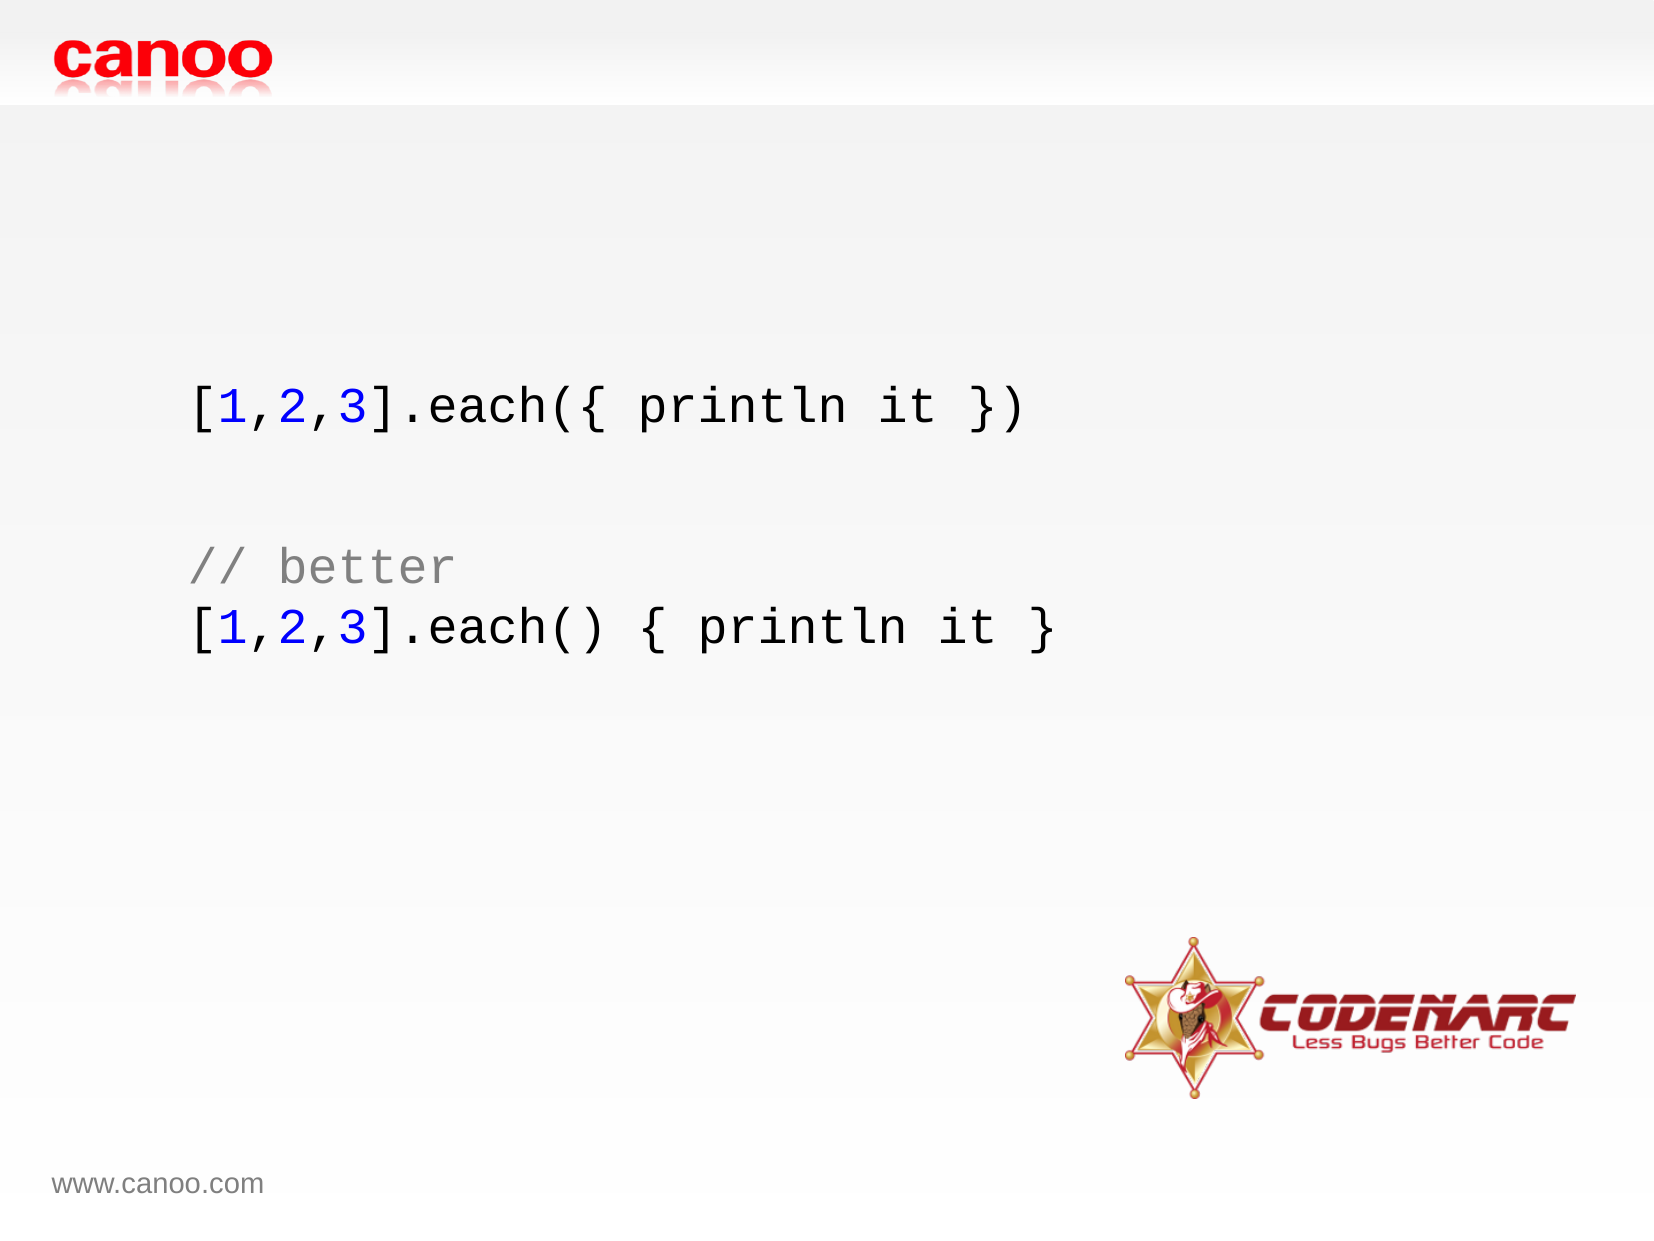

[1,2,3].each({ println it })
// better
[1,2,3].each() { println it }